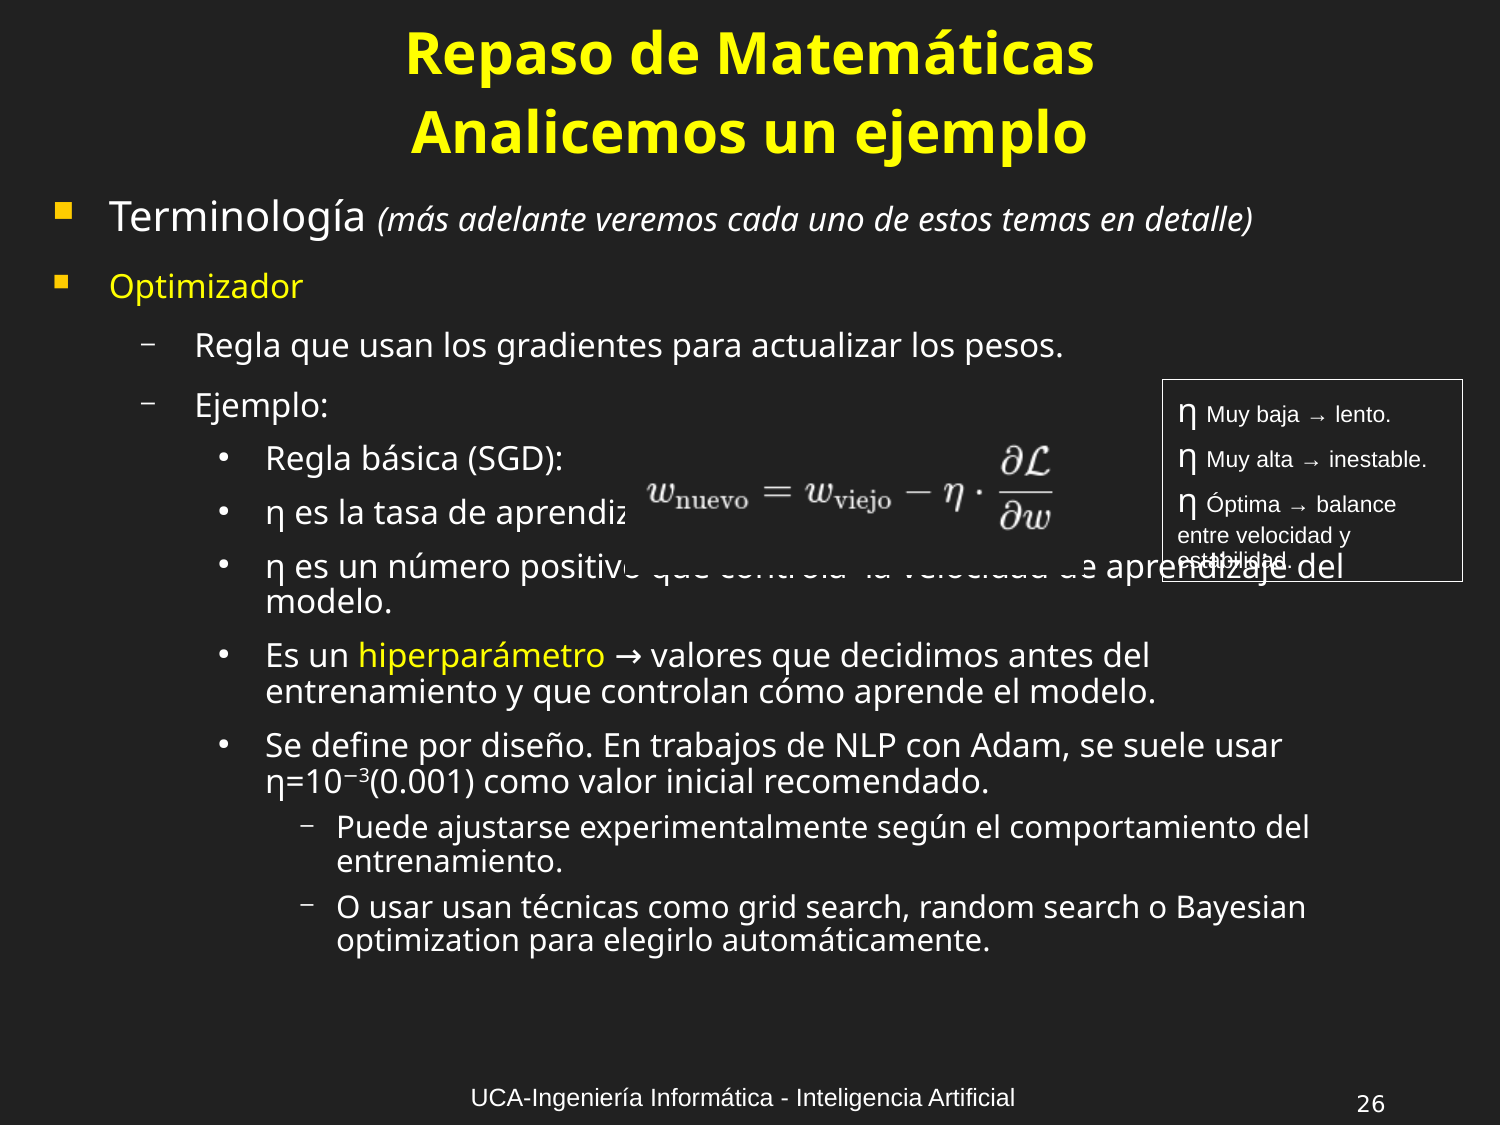

# Repaso de Matemáticas Analicemos un ejemplo
Terminología (más adelante veremos cada uno de estos temas en detalle)
Optimizador
Regla que usan los gradientes para actualizar los pesos.
Ejemplo:
Regla básica (SGD):
η es la tasa de aprendizaje (learning rate).
η es un número positivo que controla la velocidad de aprendizaje del modelo.
Es un hiperparámetro → valores que decidimos antes del entrenamiento y que controlan cómo aprende el modelo.
Se define por diseño. En trabajos de NLP con Adam, se suele usar η=10−3(0.001) como valor inicial recomendado.
Puede ajustarse experimentalmente según el comportamiento del entrenamiento.
O usar usan técnicas como grid search, random search o Bayesian optimization para elegirlo automáticamente.
η Muy baja → lento.
η Muy alta → inestable.
η Óptima → balance entre velocidad y estabilidad.